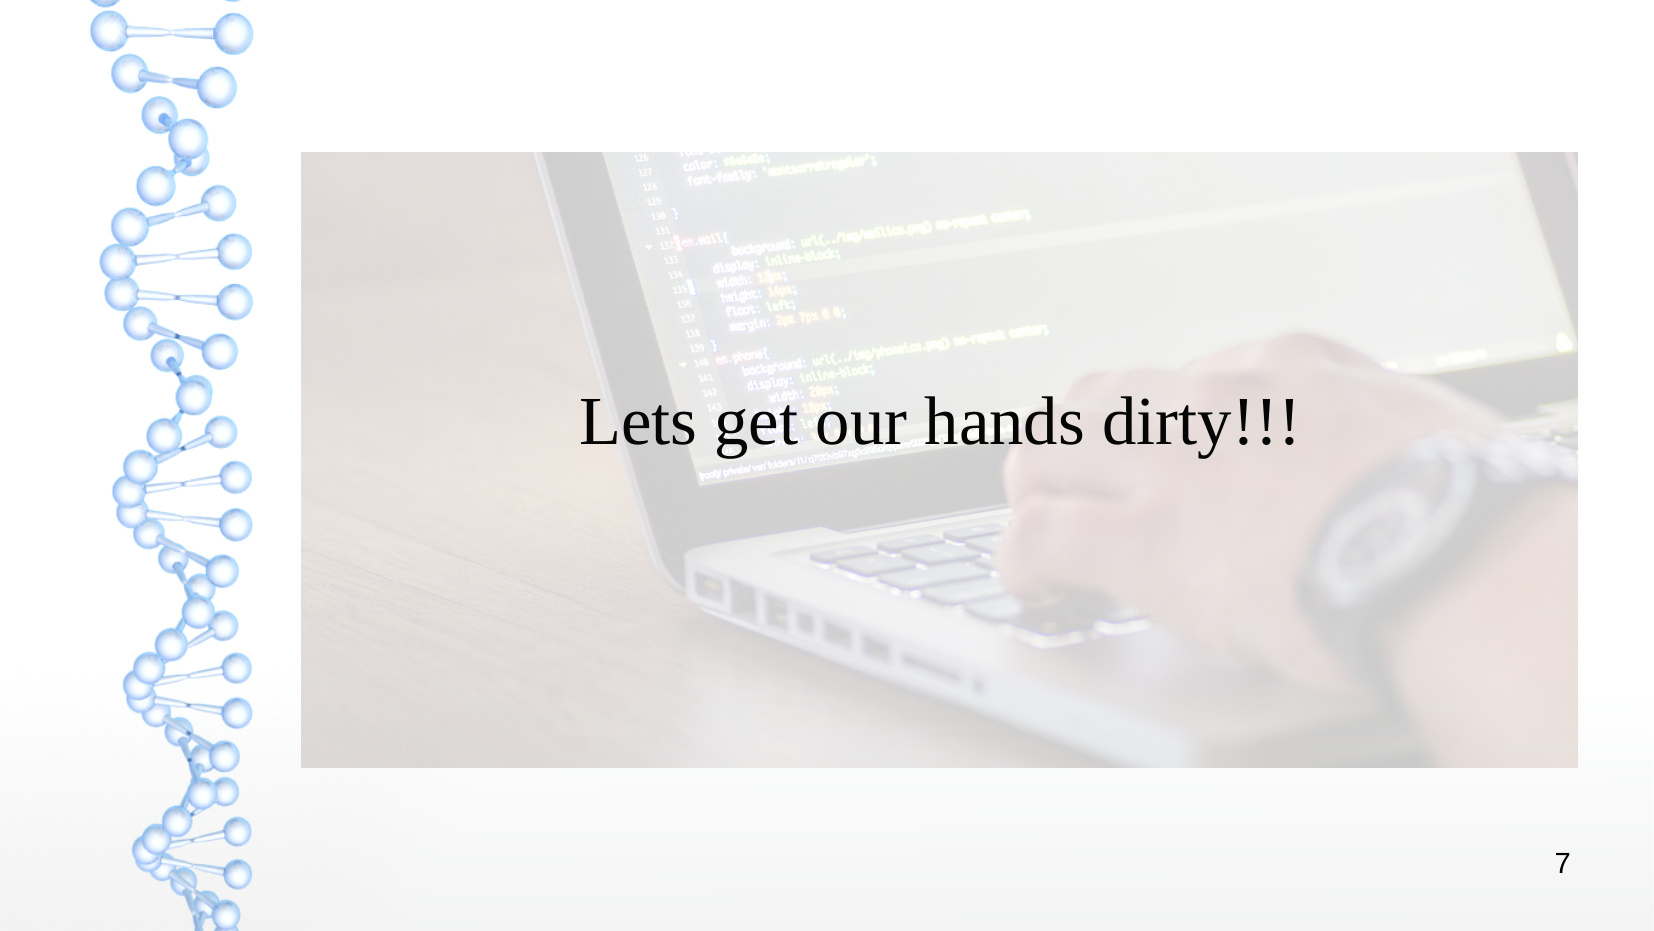

# Lets get our hands dirty!!!
7